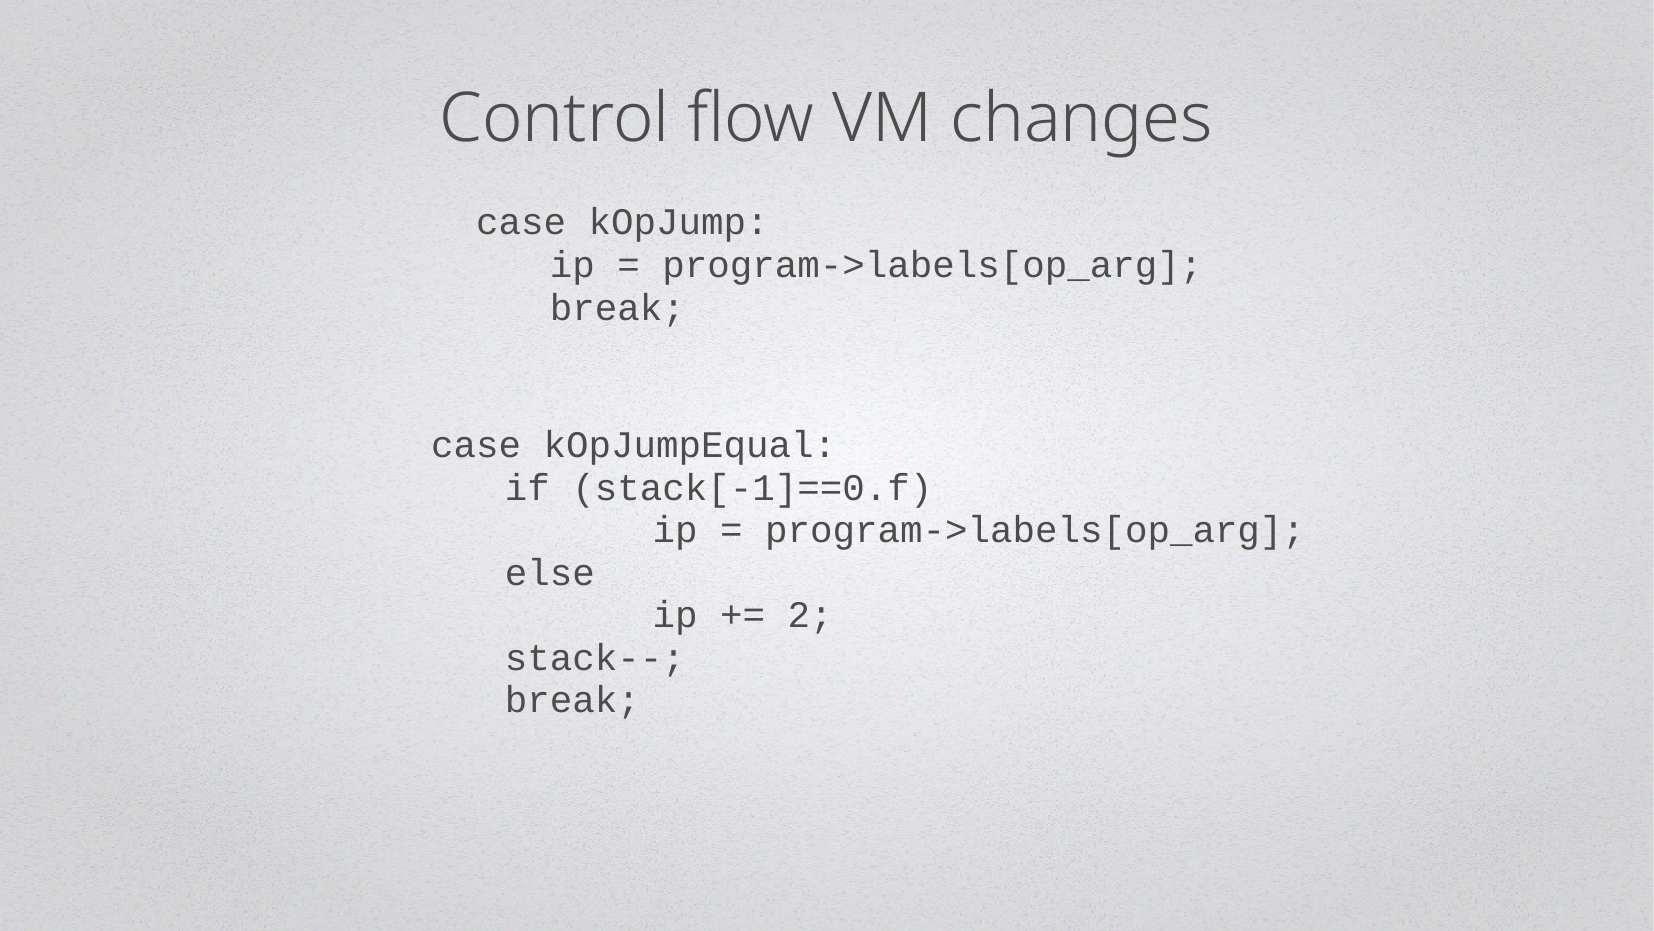

# Control flow VM changes
case kOpJump:
	ip = program->labels[op_arg];
	break;
case kOpJumpEqual:
	if (stack[-1]==0.f)
			ip = program->labels[op_arg];
	else
			ip += 2;
	stack--;
	break;